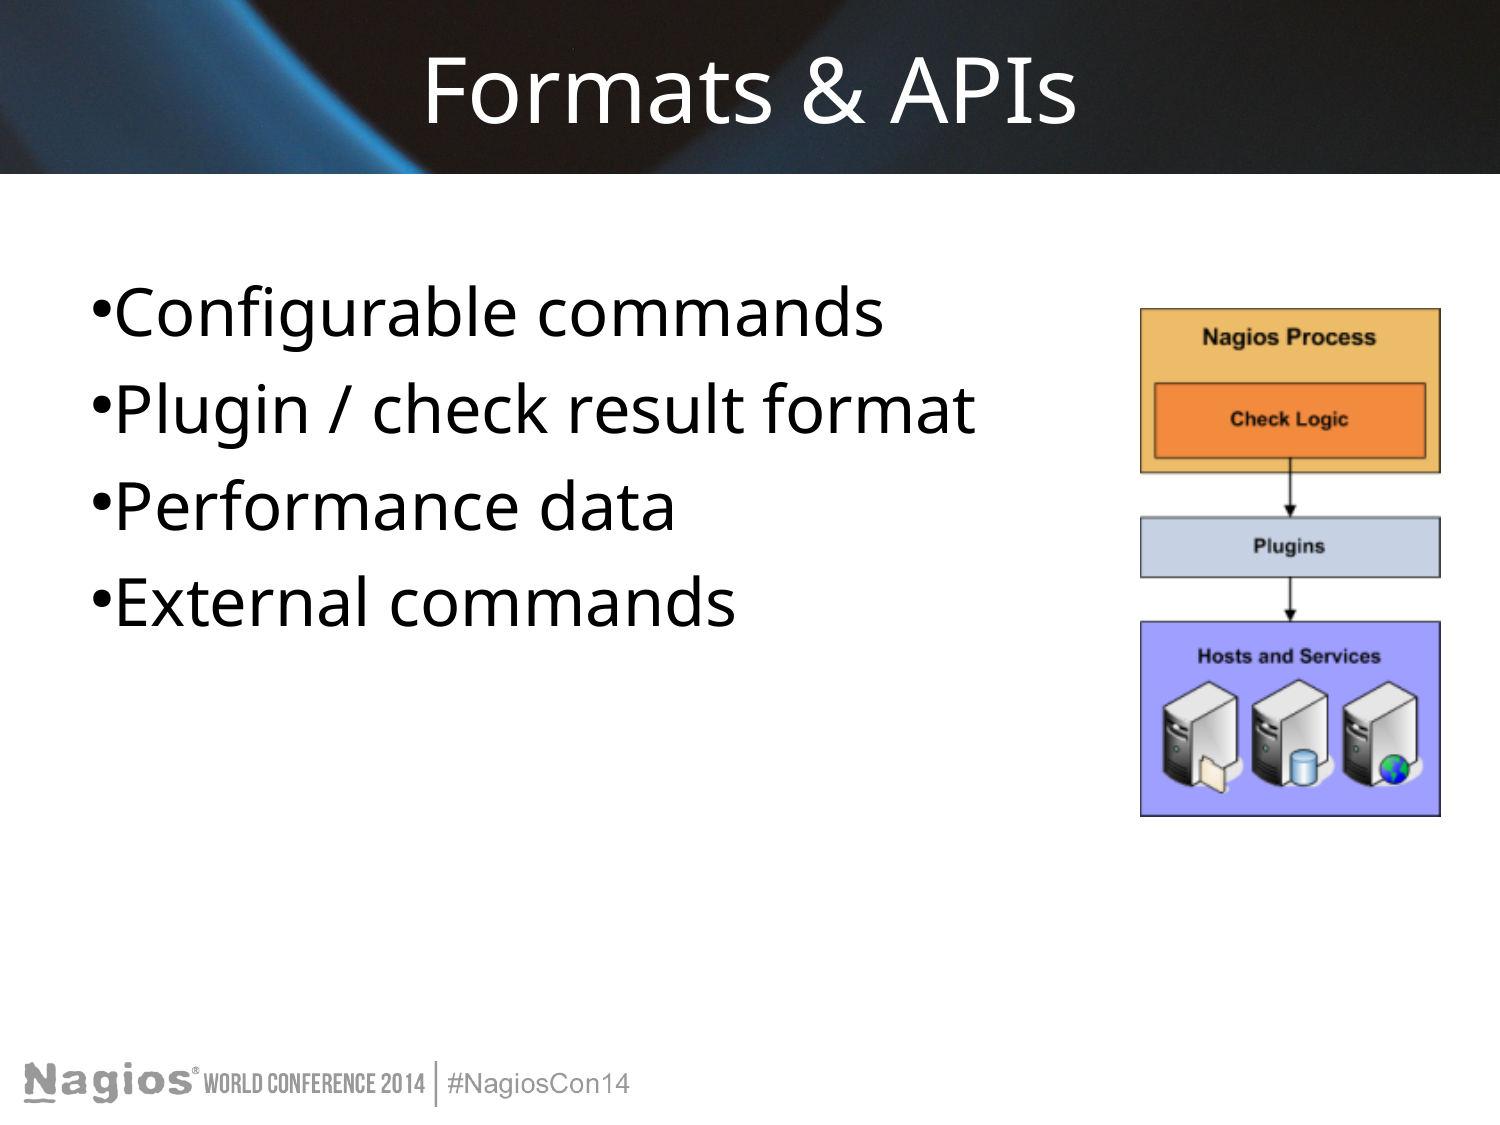

# Formats & APIs
Configurable commands
Plugin / check result format
Performance data
External commands